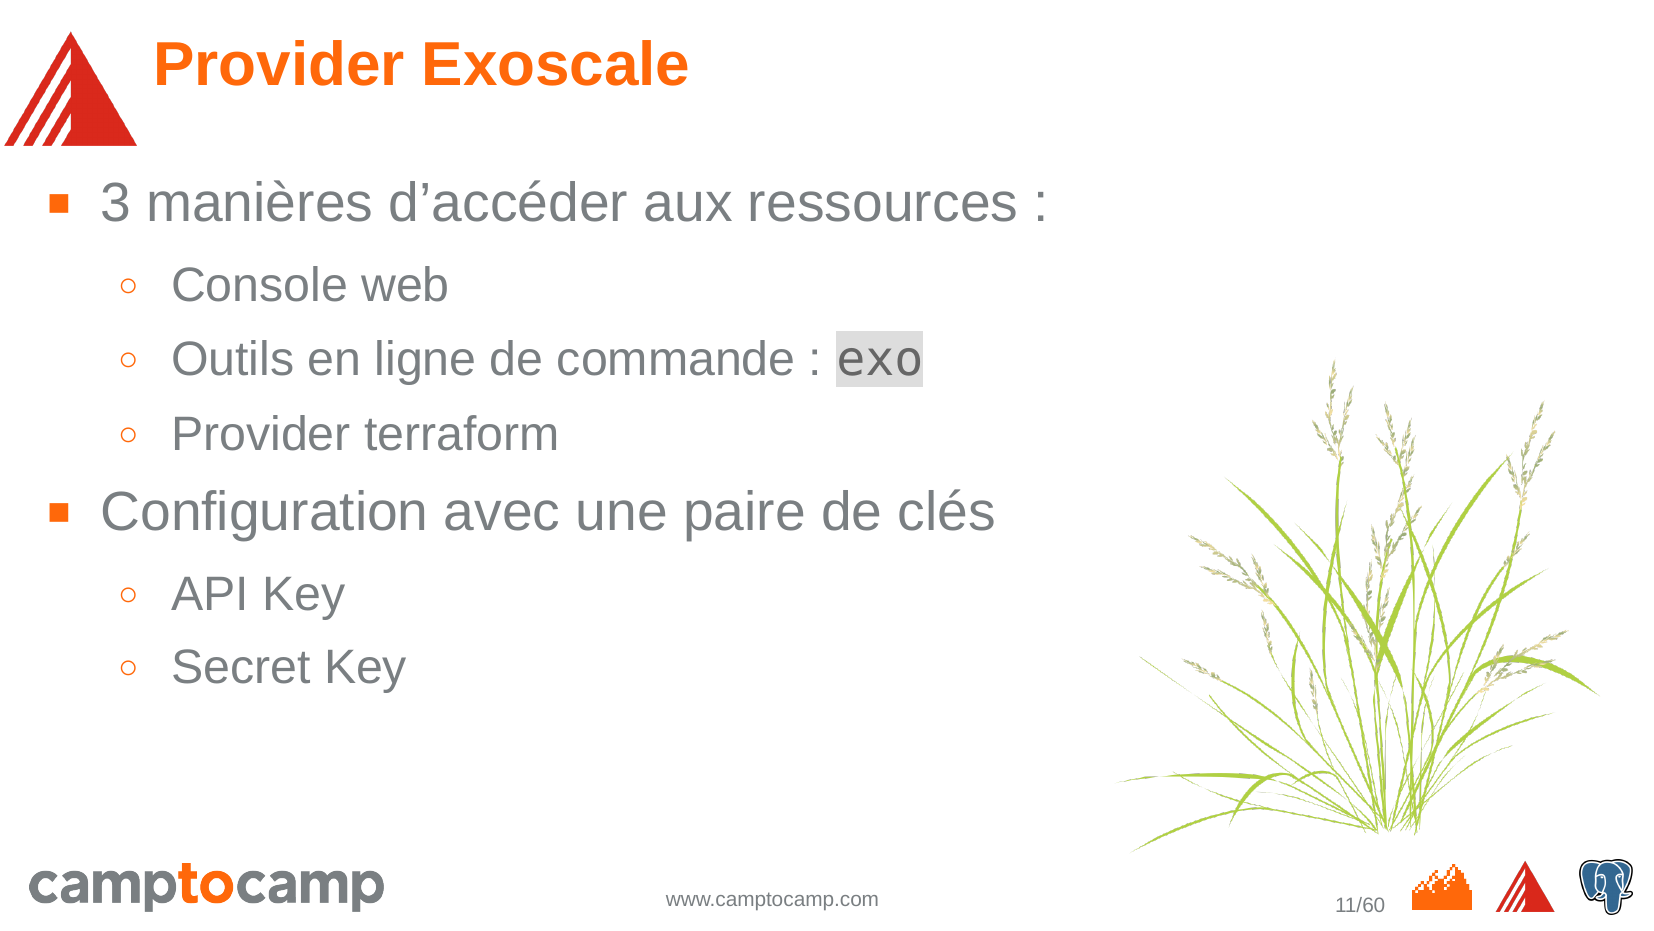

# Provider Exoscale
3 manières d’accéder aux ressources :
Console web
Outils en ligne de commande : exo
Provider terraform
Configuration avec une paire de clés
API Key
Secret Key